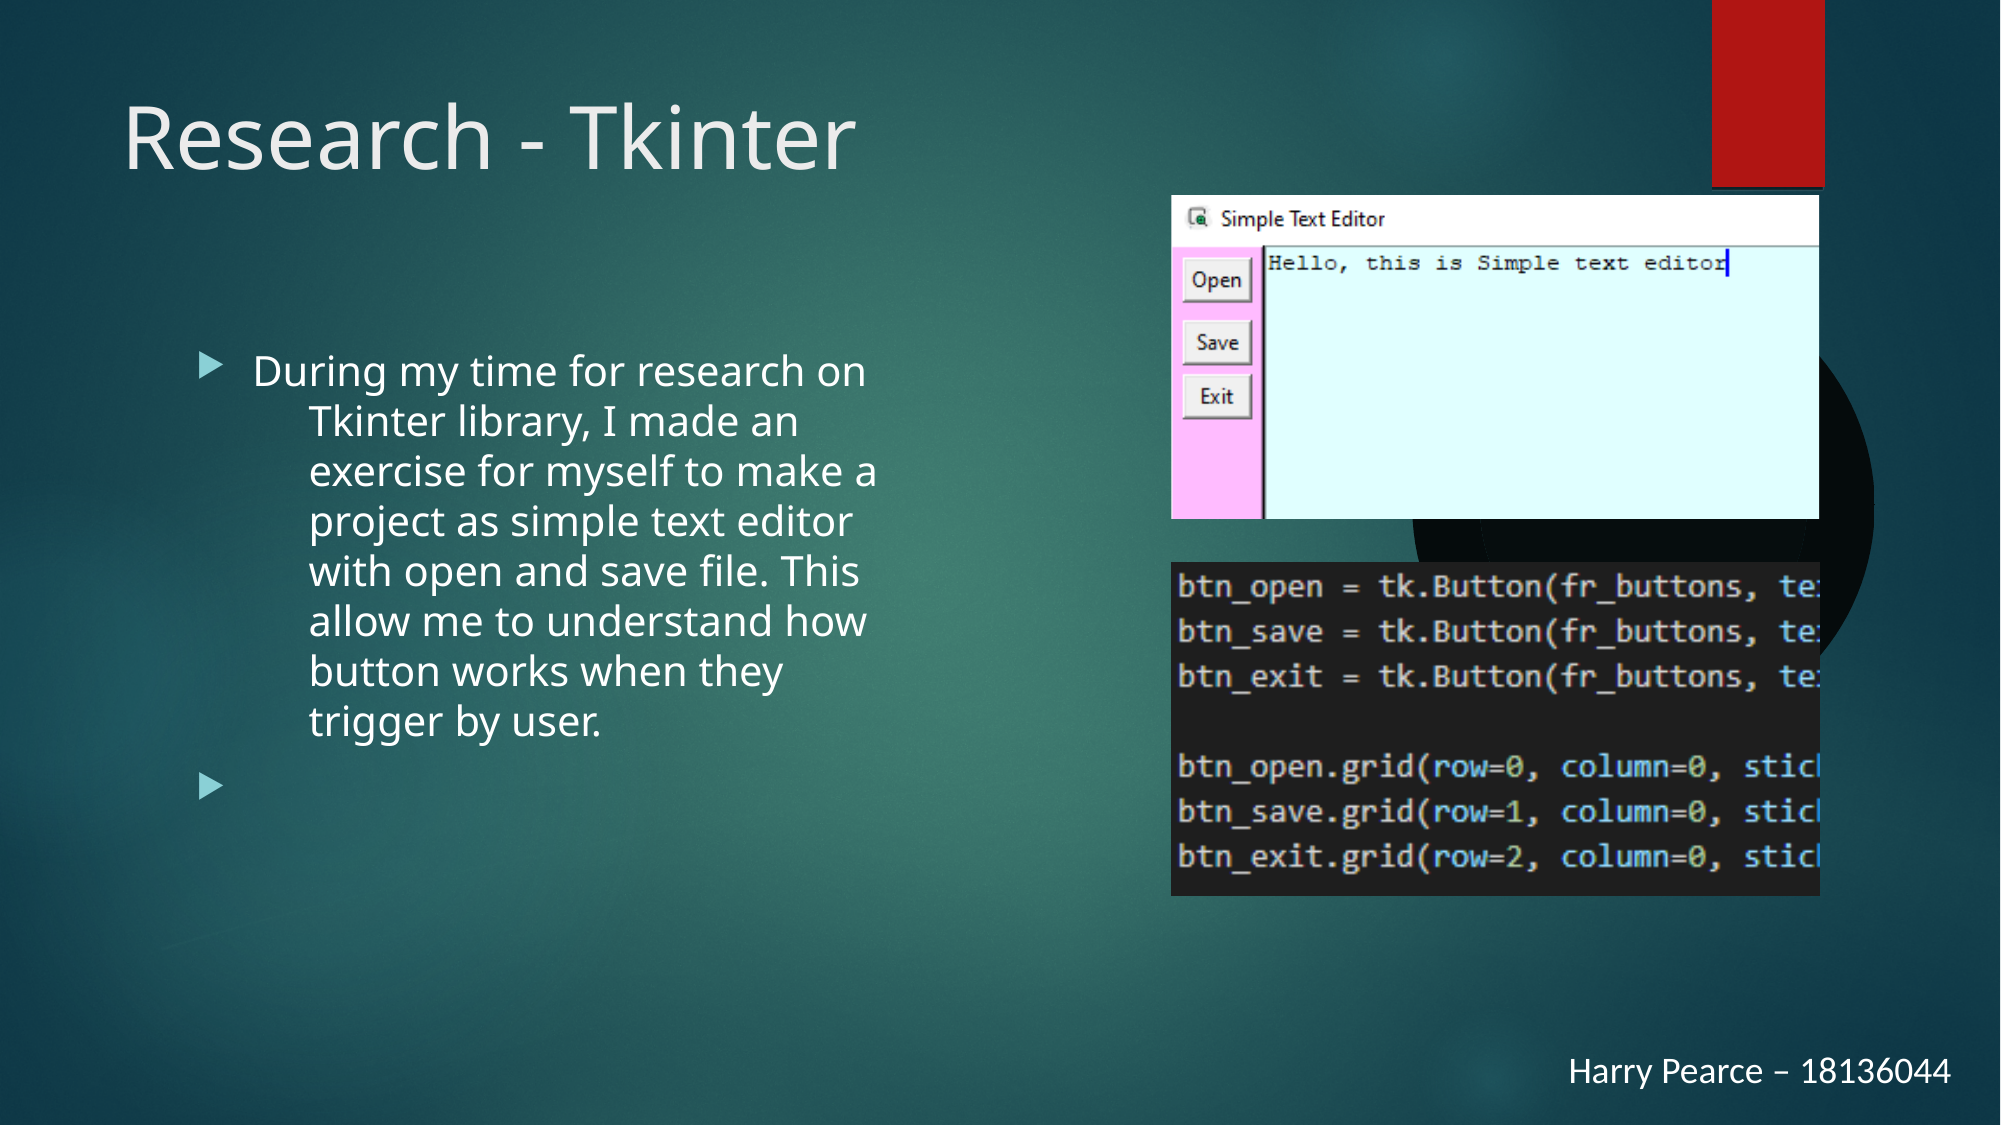

# Research - Tkinter
During my time for research on Tkinter library, I made an exercise for myself to make a project as simple text editor with open and save file. This allow me to understand how button works when they trigger by user.
Harry Pearce – 18136044